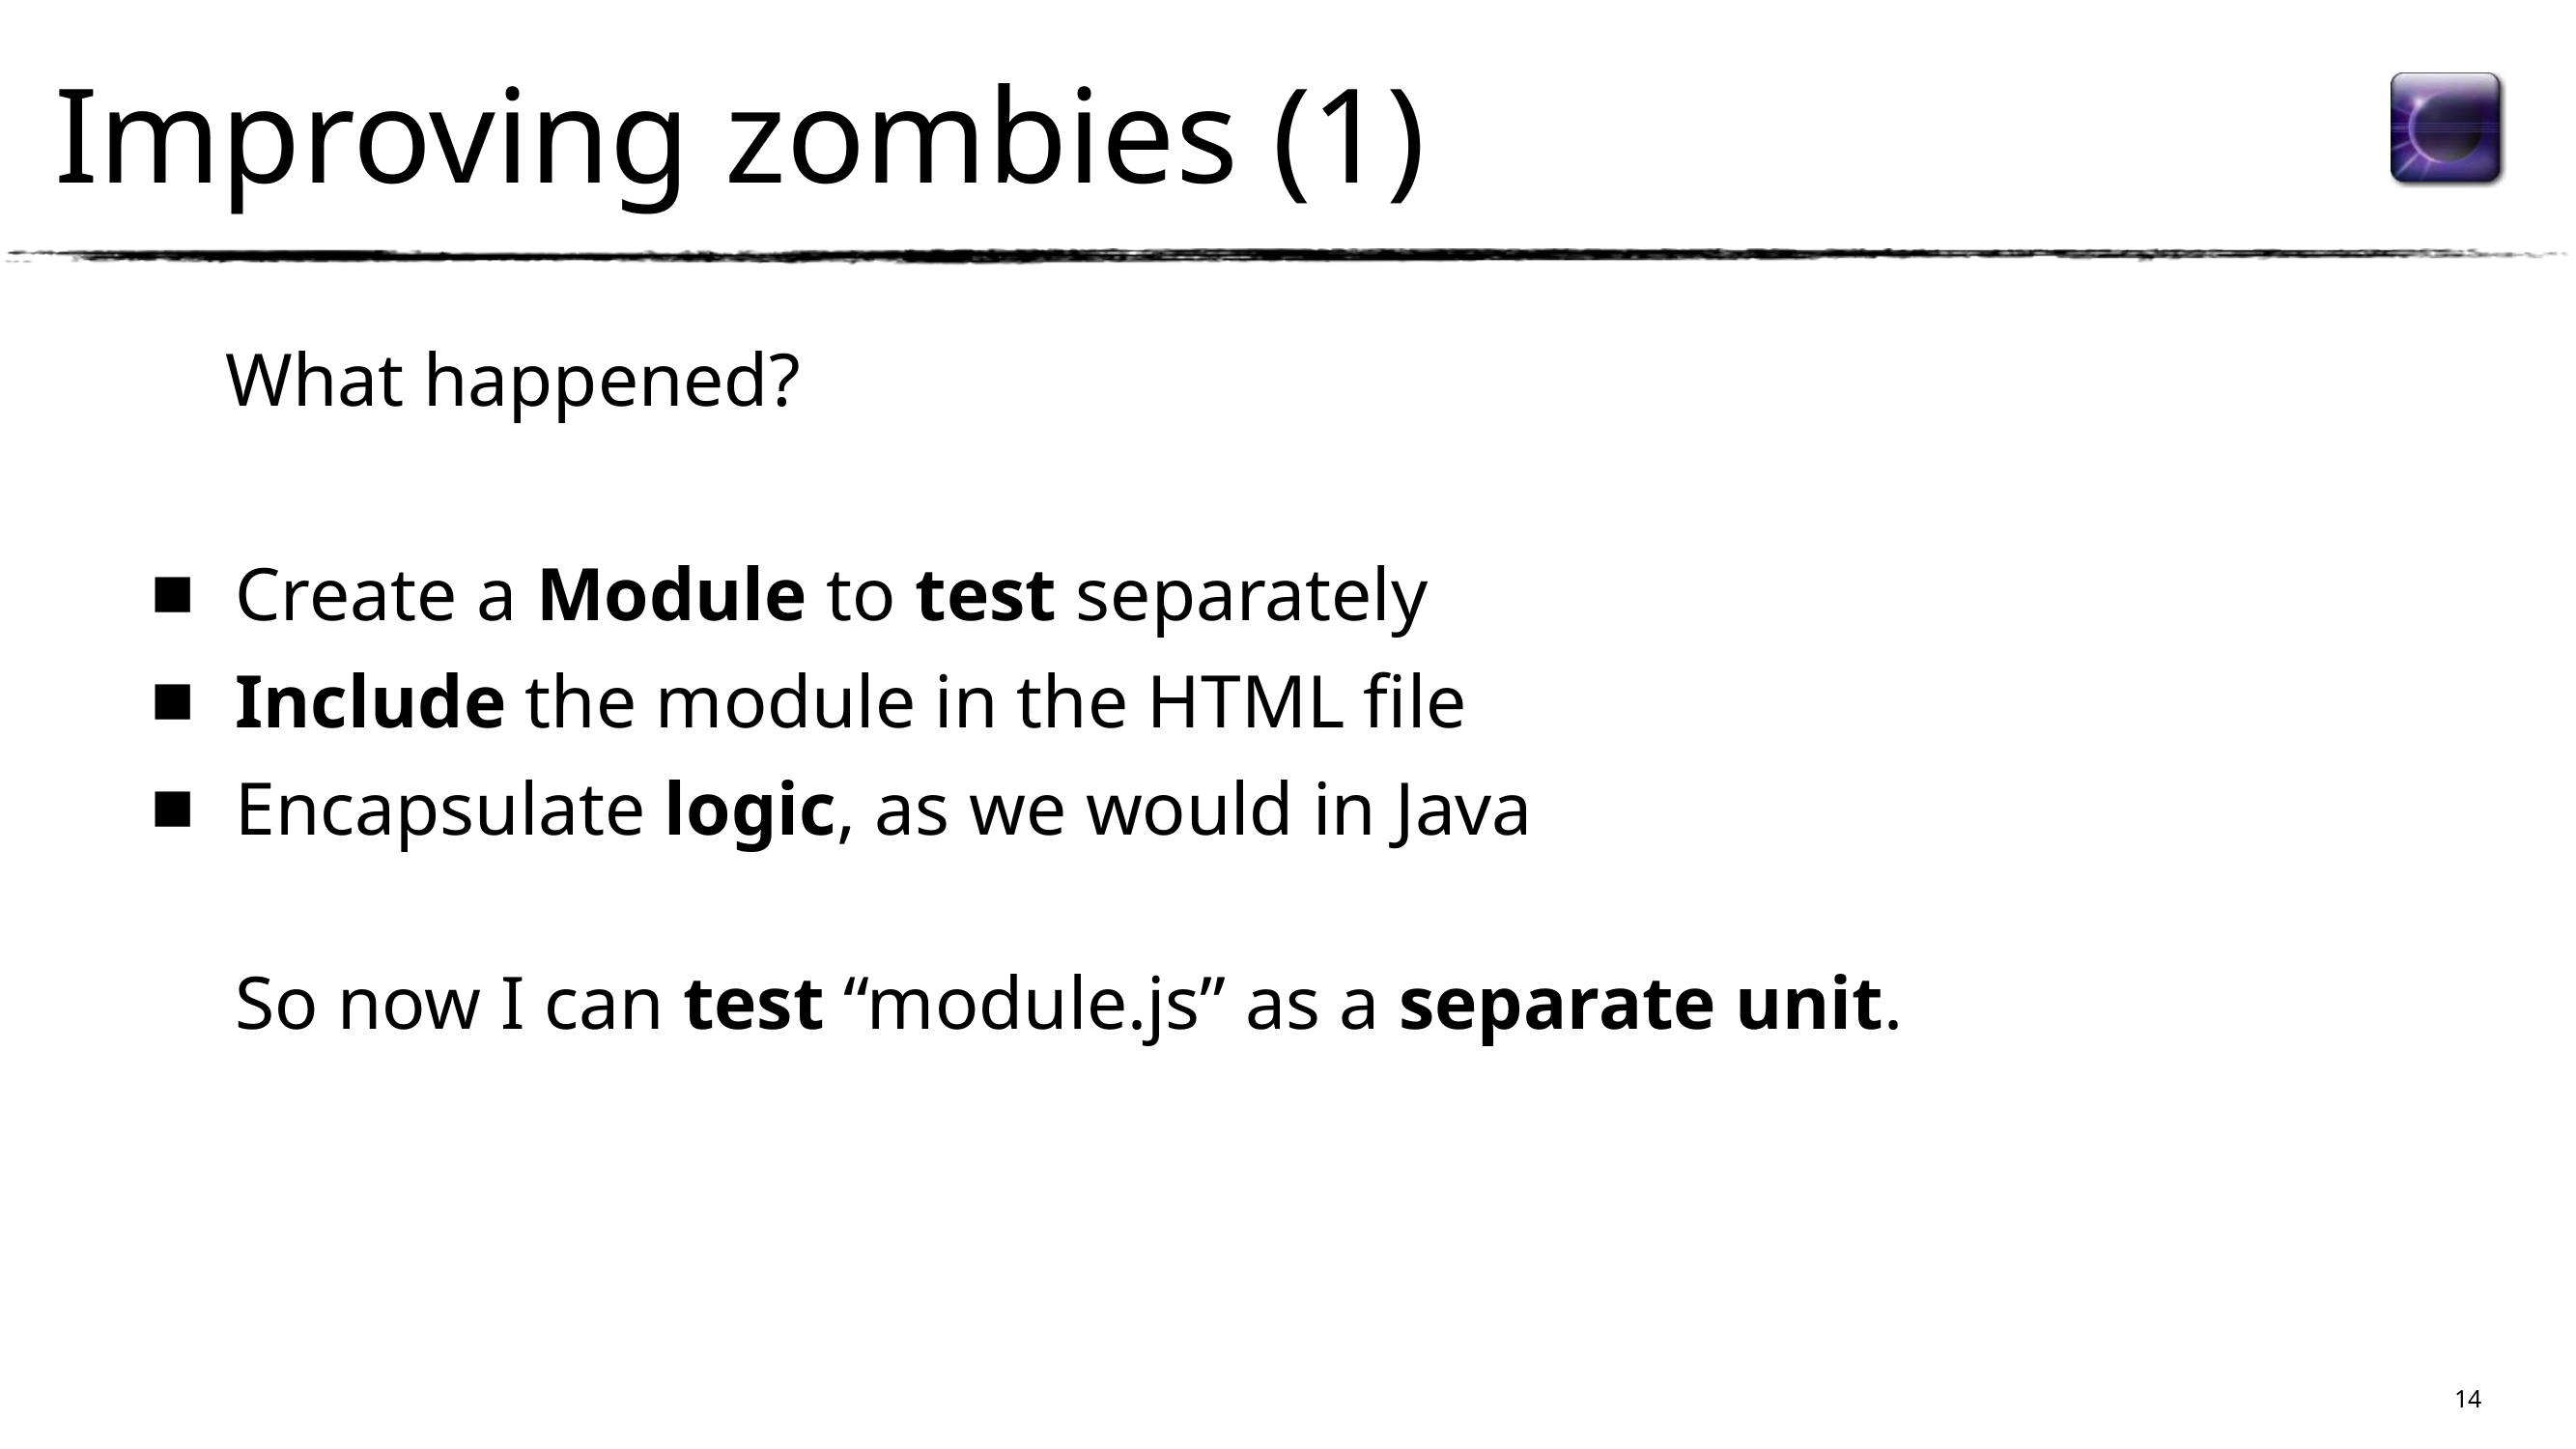

Improving zombies (1)
 What happened?
Create a Module to test separately
Include the module in the HTML file
Encapsulate logic, as we would in Java
So now I can test “module.js” as a separate unit.